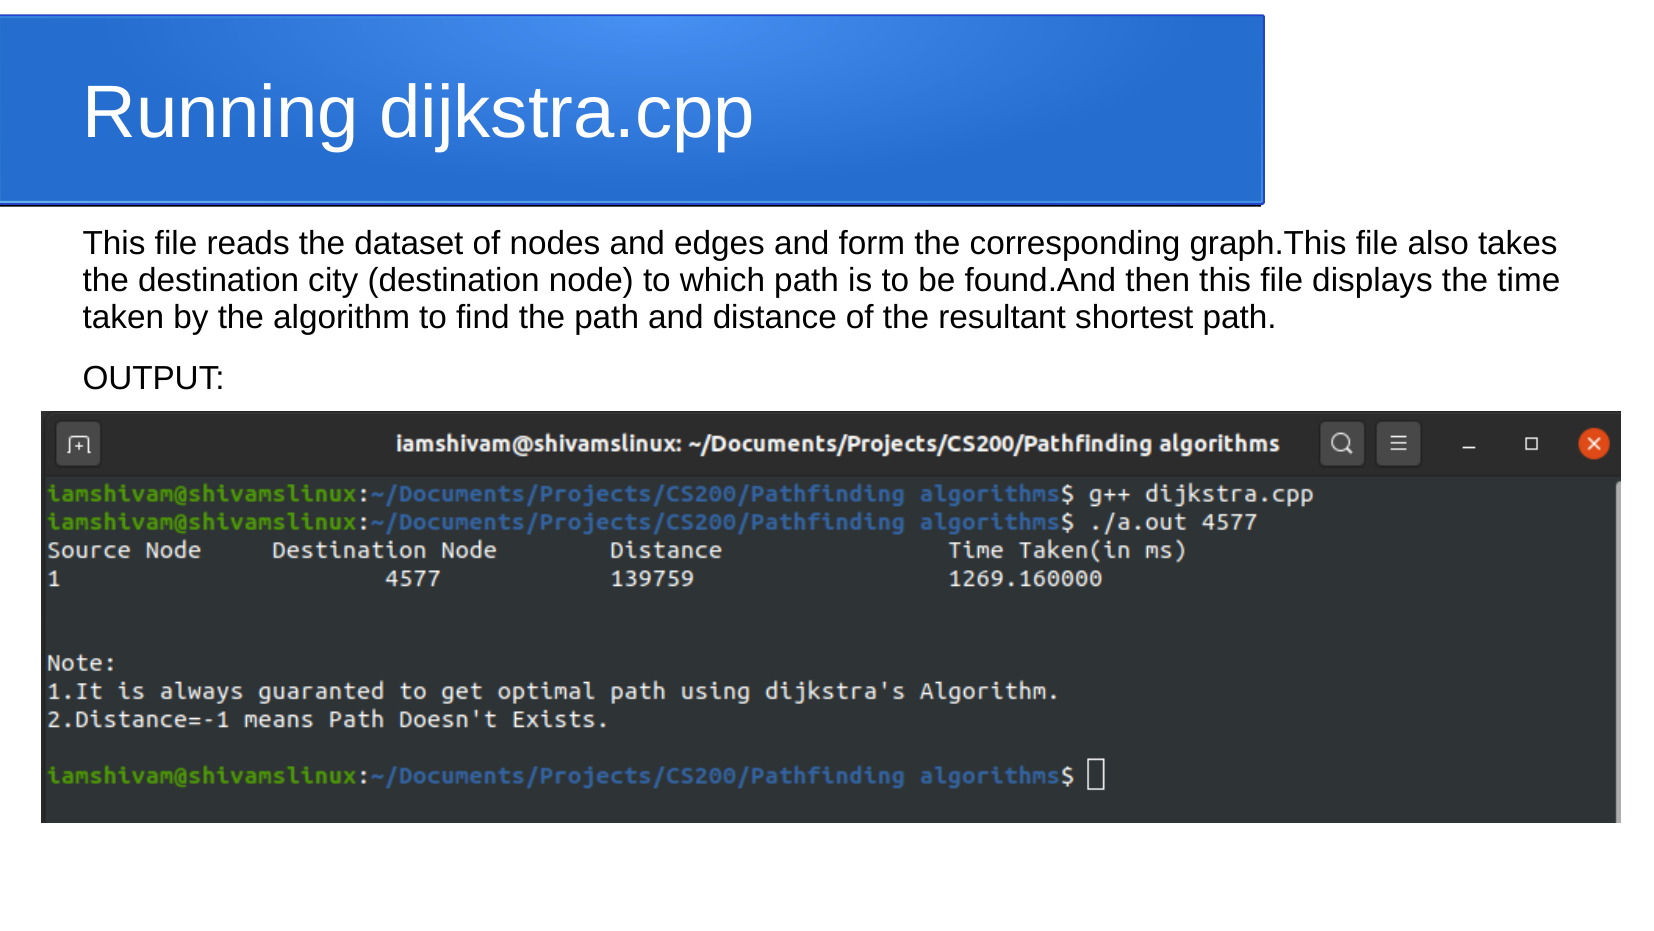

# Running dijkstra.cpp
This file reads the dataset of nodes and edges and form the corresponding graph.This file also takes the destination city (destination node) to which path is to be found.And then this file displays the time taken by the algorithm to find the path and distance of the resultant shortest path.
OUTPUT: